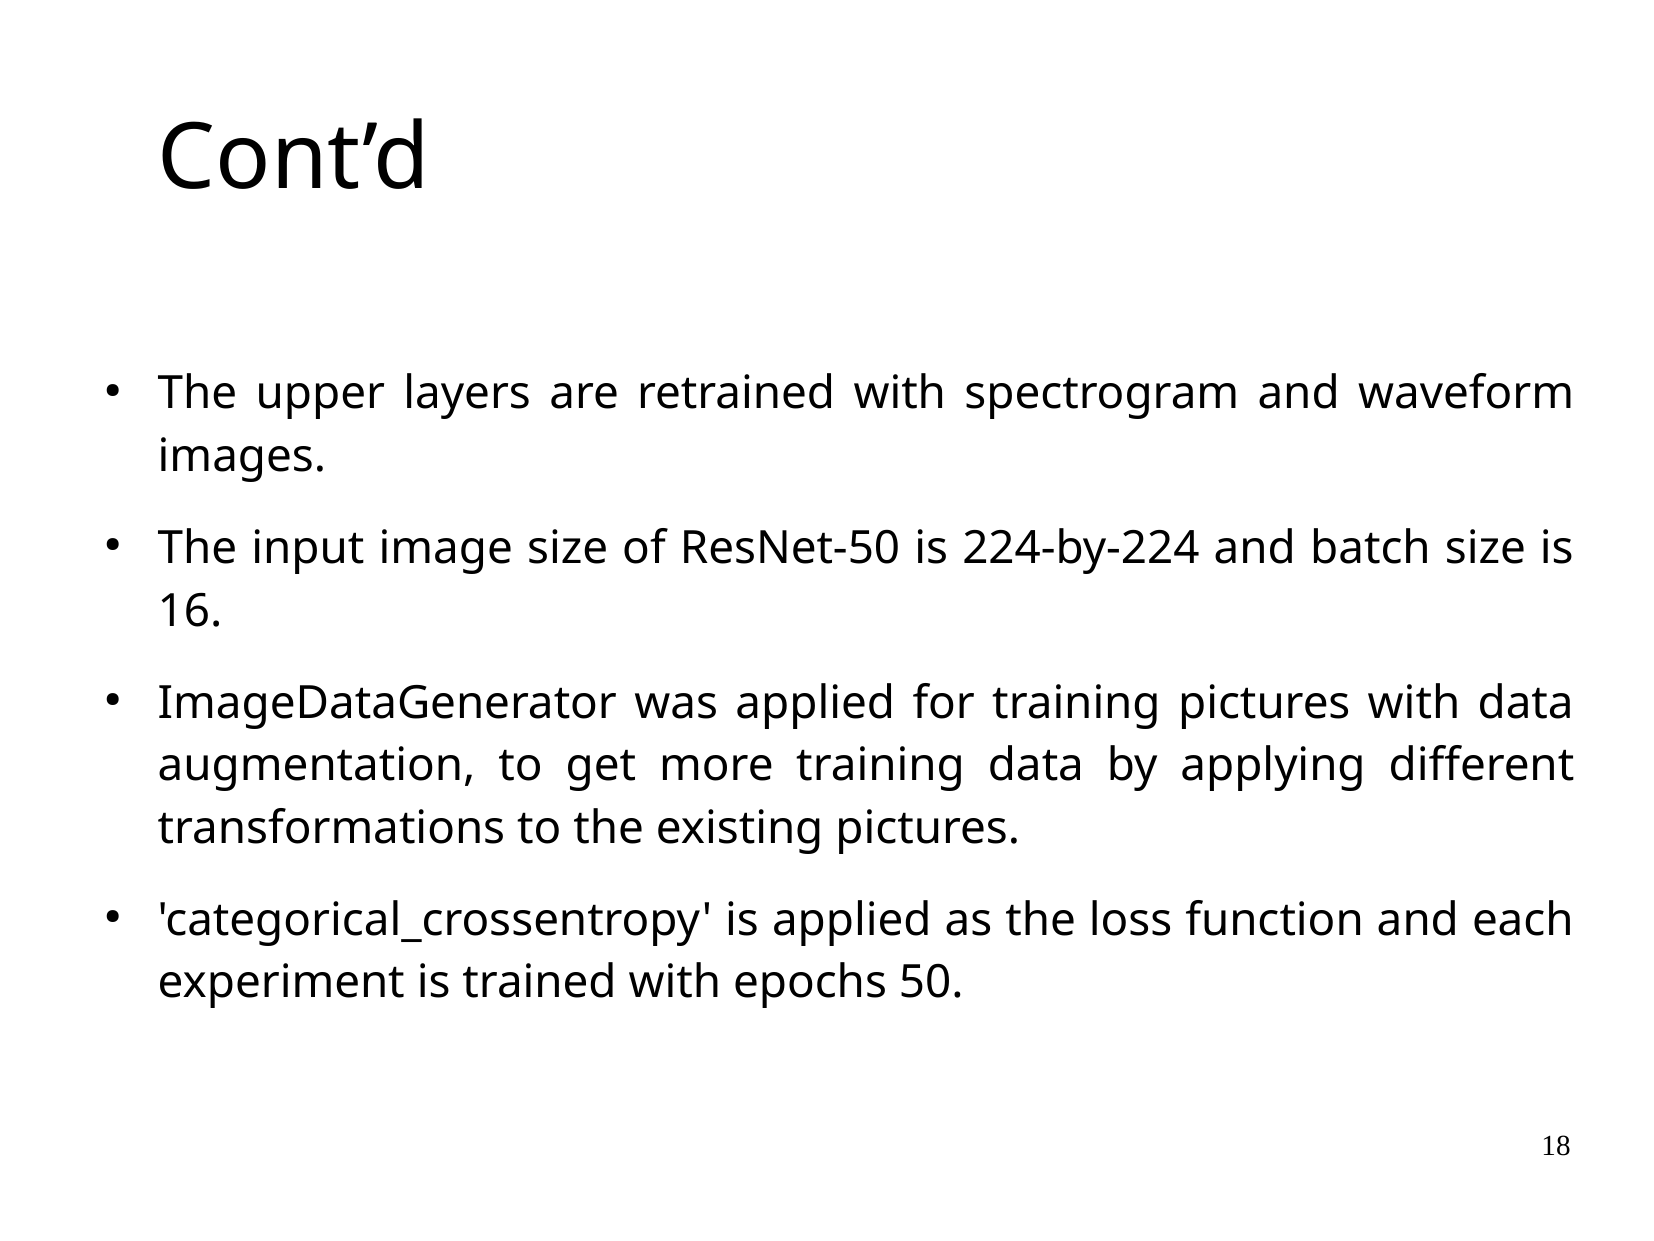

# Cont’d
The upper layers are retrained with spectrogram and waveform images.
The input image size of ResNet-50 is 224-by-224 and batch size is 16.
ImageDataGenerator was applied for training pictures with data augmentation, to get more training data by applying different transformations to the existing pictures.
'categorical_crossentropy' is applied as the loss function and each experiment is trained with epochs 50.
18